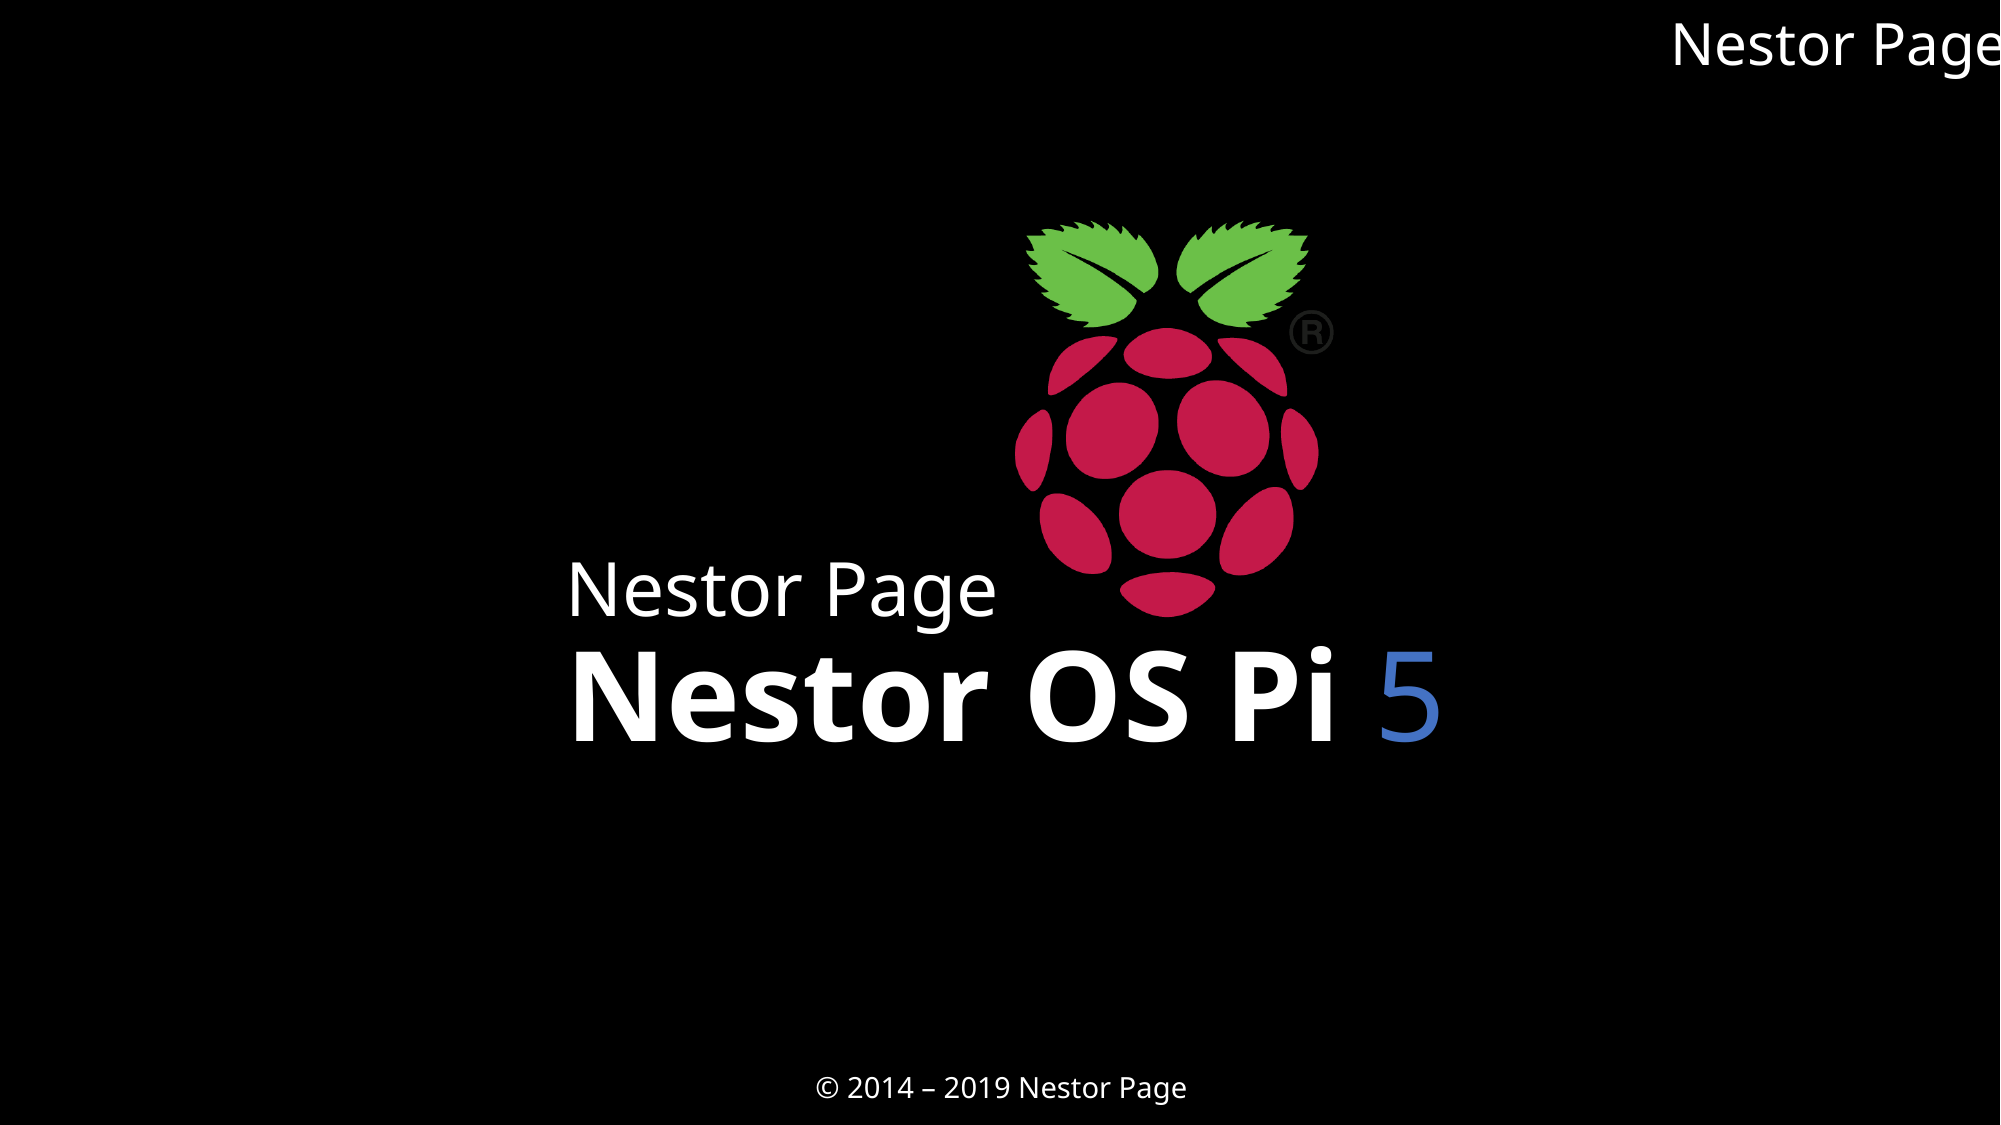

Nestor Page
Nestor Page
Nestor OS Pi 5
© 2014 – 2019 Nestor Page